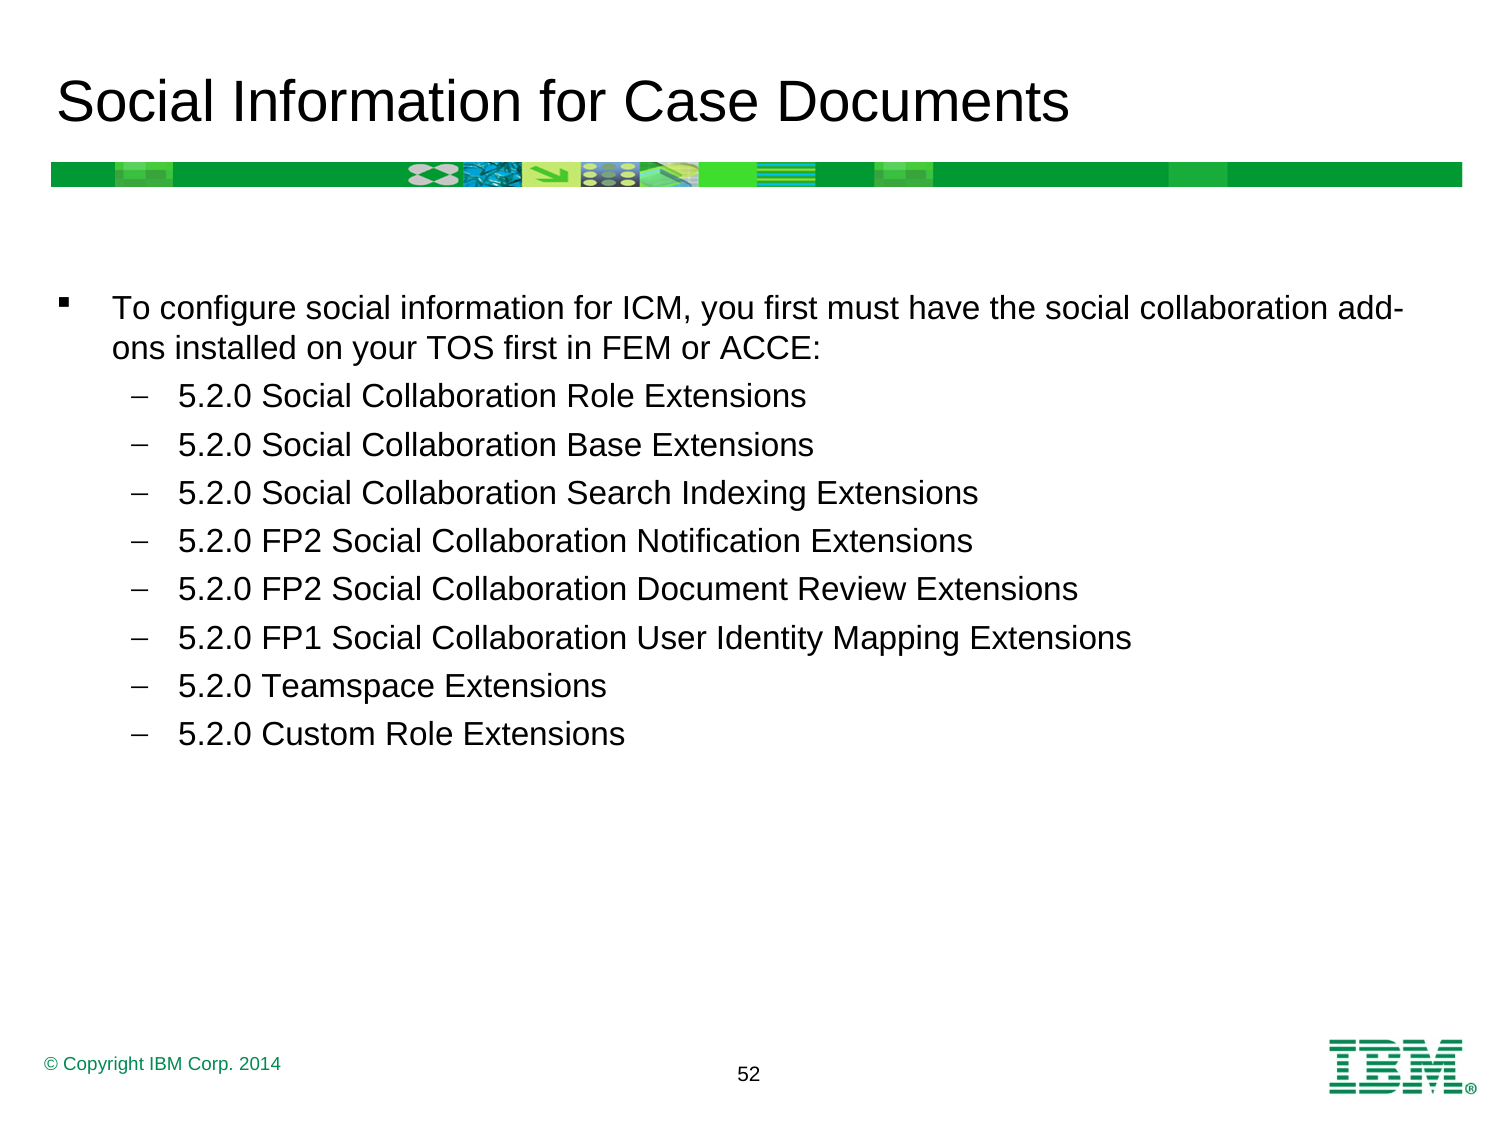

Social Information for Case Documents
To configure social information for ICM, you first must have the social collaboration add-ons installed on your TOS first in FEM or ACCE:
5.2.0 Social Collaboration Role Extensions
5.2.0 Social Collaboration Base Extensions
5.2.0 Social Collaboration Search Indexing Extensions
5.2.0 FP2 Social Collaboration Notification Extensions
5.2.0 FP2 Social Collaboration Document Review Extensions
5.2.0 FP1 Social Collaboration User Identity Mapping Extensions
5.2.0 Teamspace Extensions
5.2.0 Custom Role Extensions